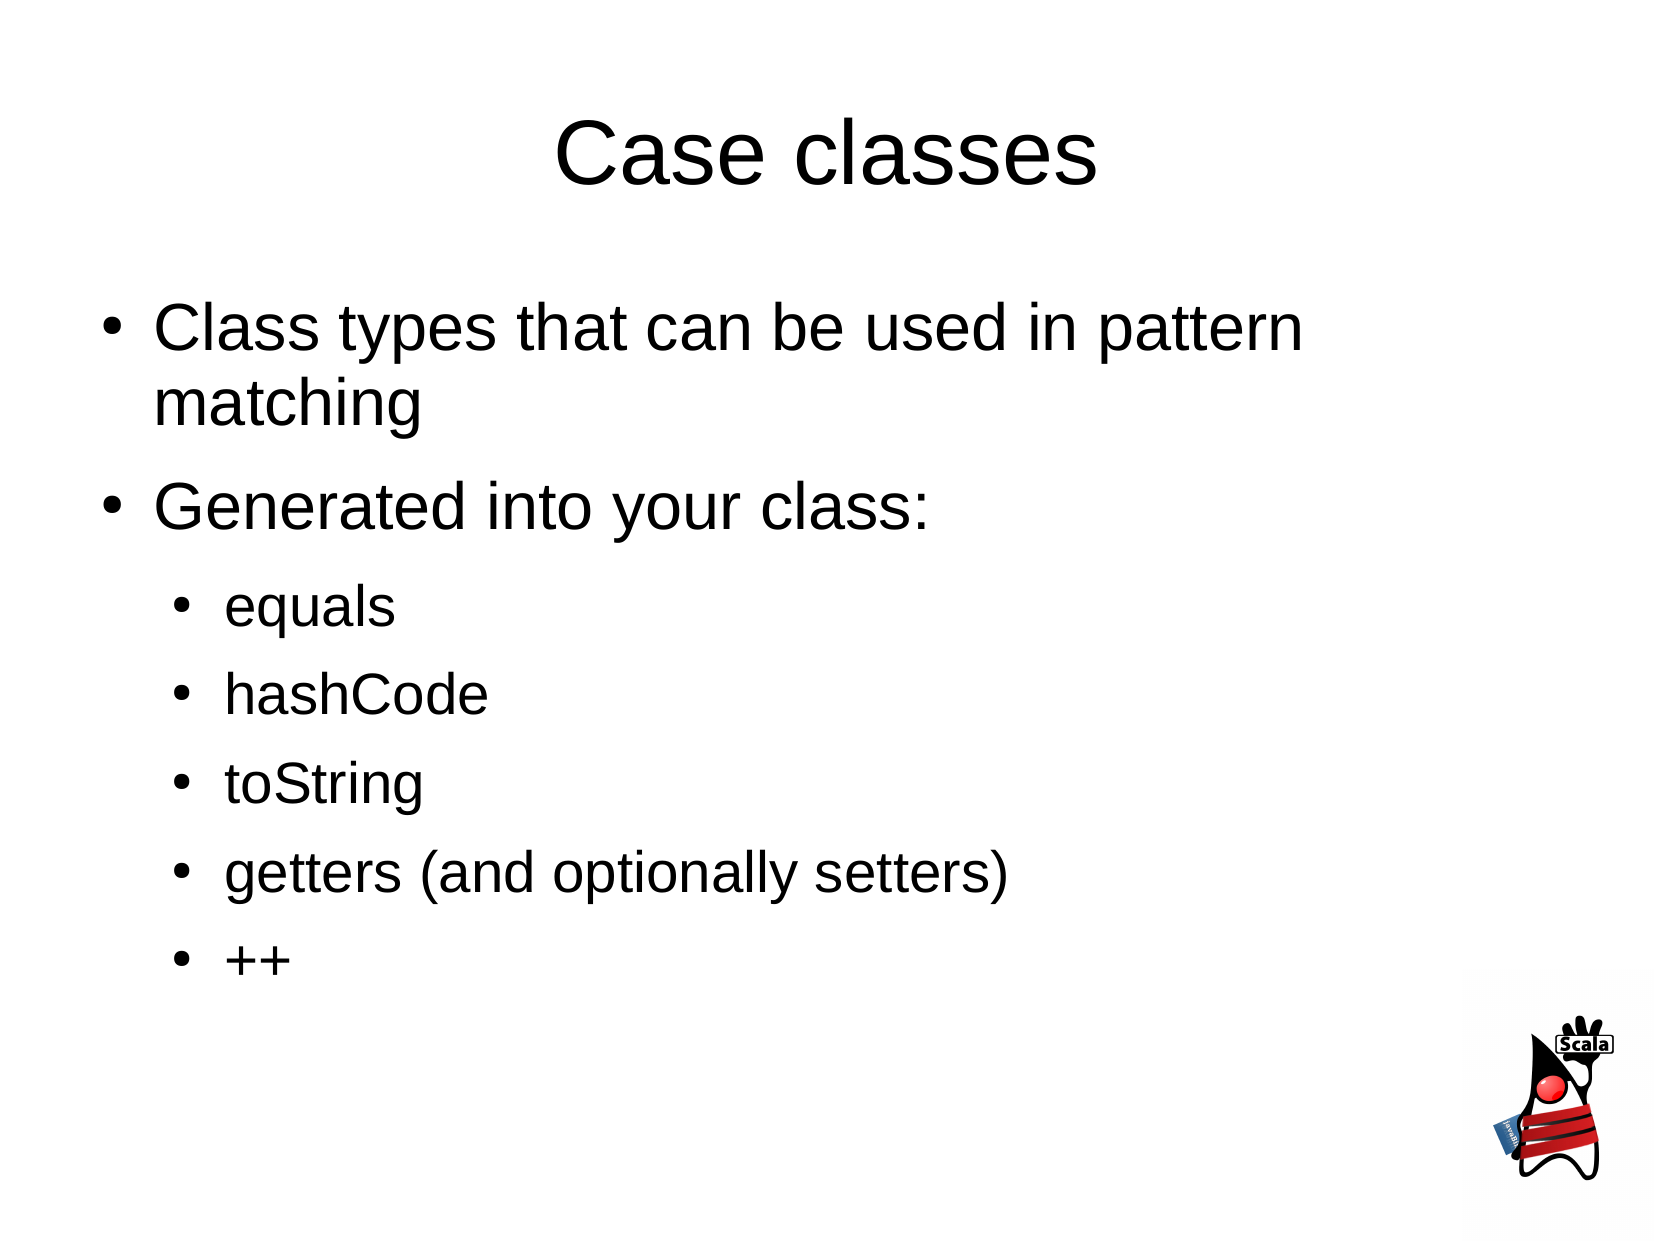

# Case classes
Class types that can be used in pattern matching
Generated into your class:
equals
hashCode
toString
getters (and optionally setters)
++